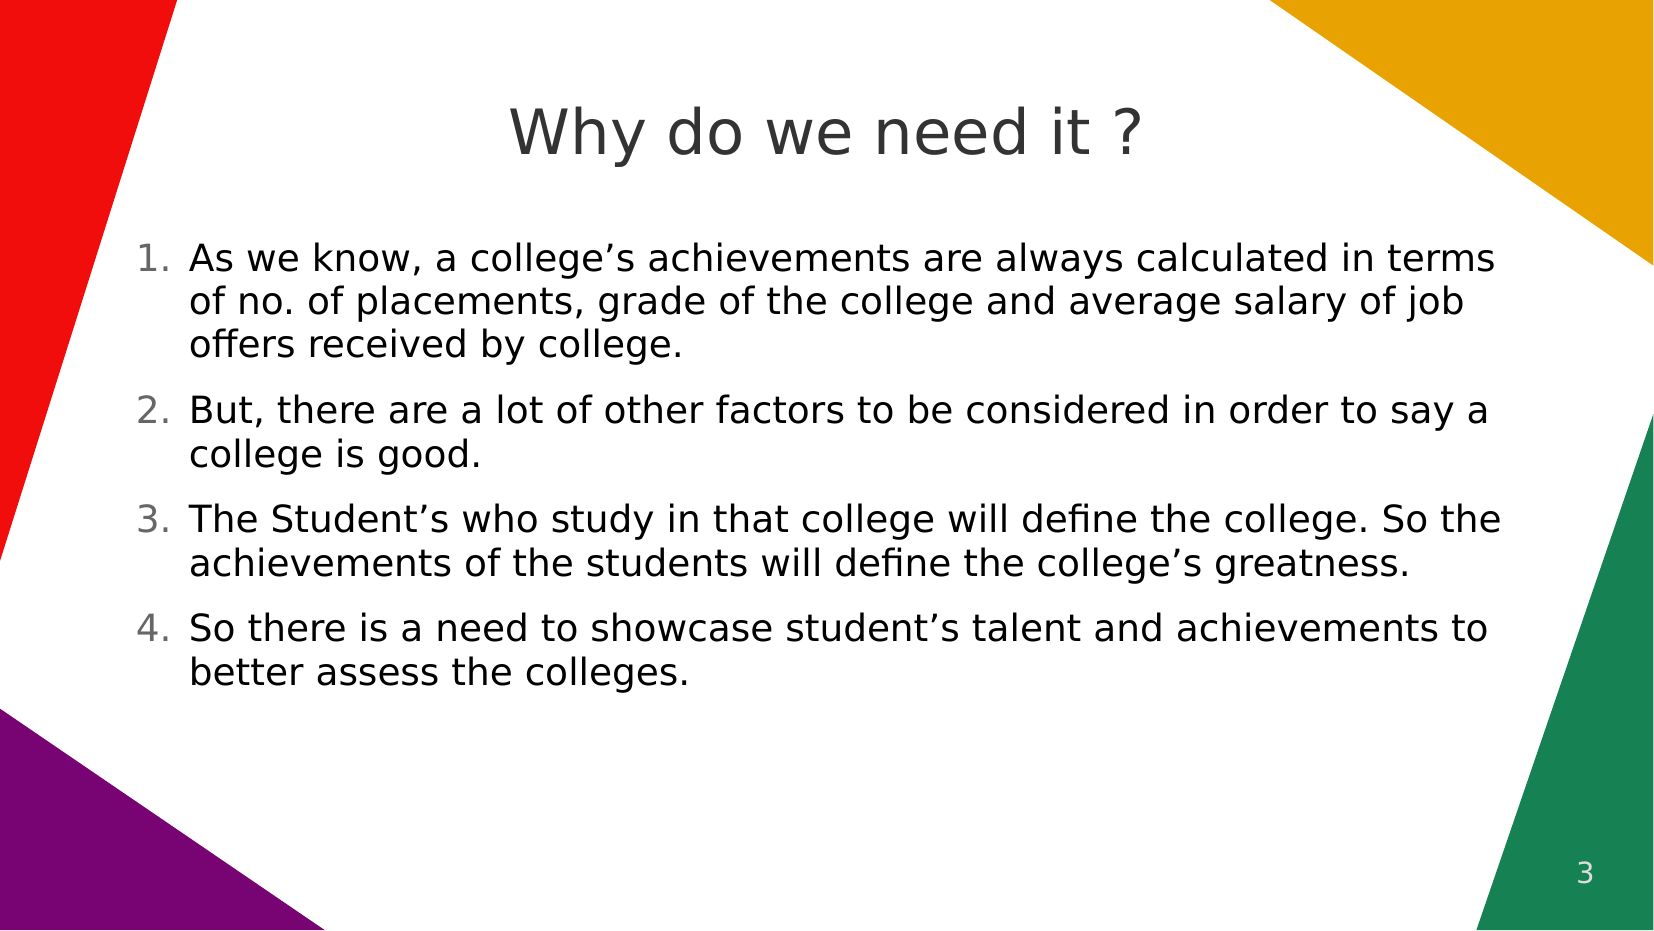

# Why do we need it ?
As we know, a college’s achievements are always calculated in terms of no. of placements, grade of the college and average salary of job offers received by college.
But, there are a lot of other factors to be considered in order to say a college is good.
The Student’s who study in that college will define the college. So the achievements of the students will define the college’s greatness.
So there is a need to showcase student’s talent and achievements to better assess the colleges.
3